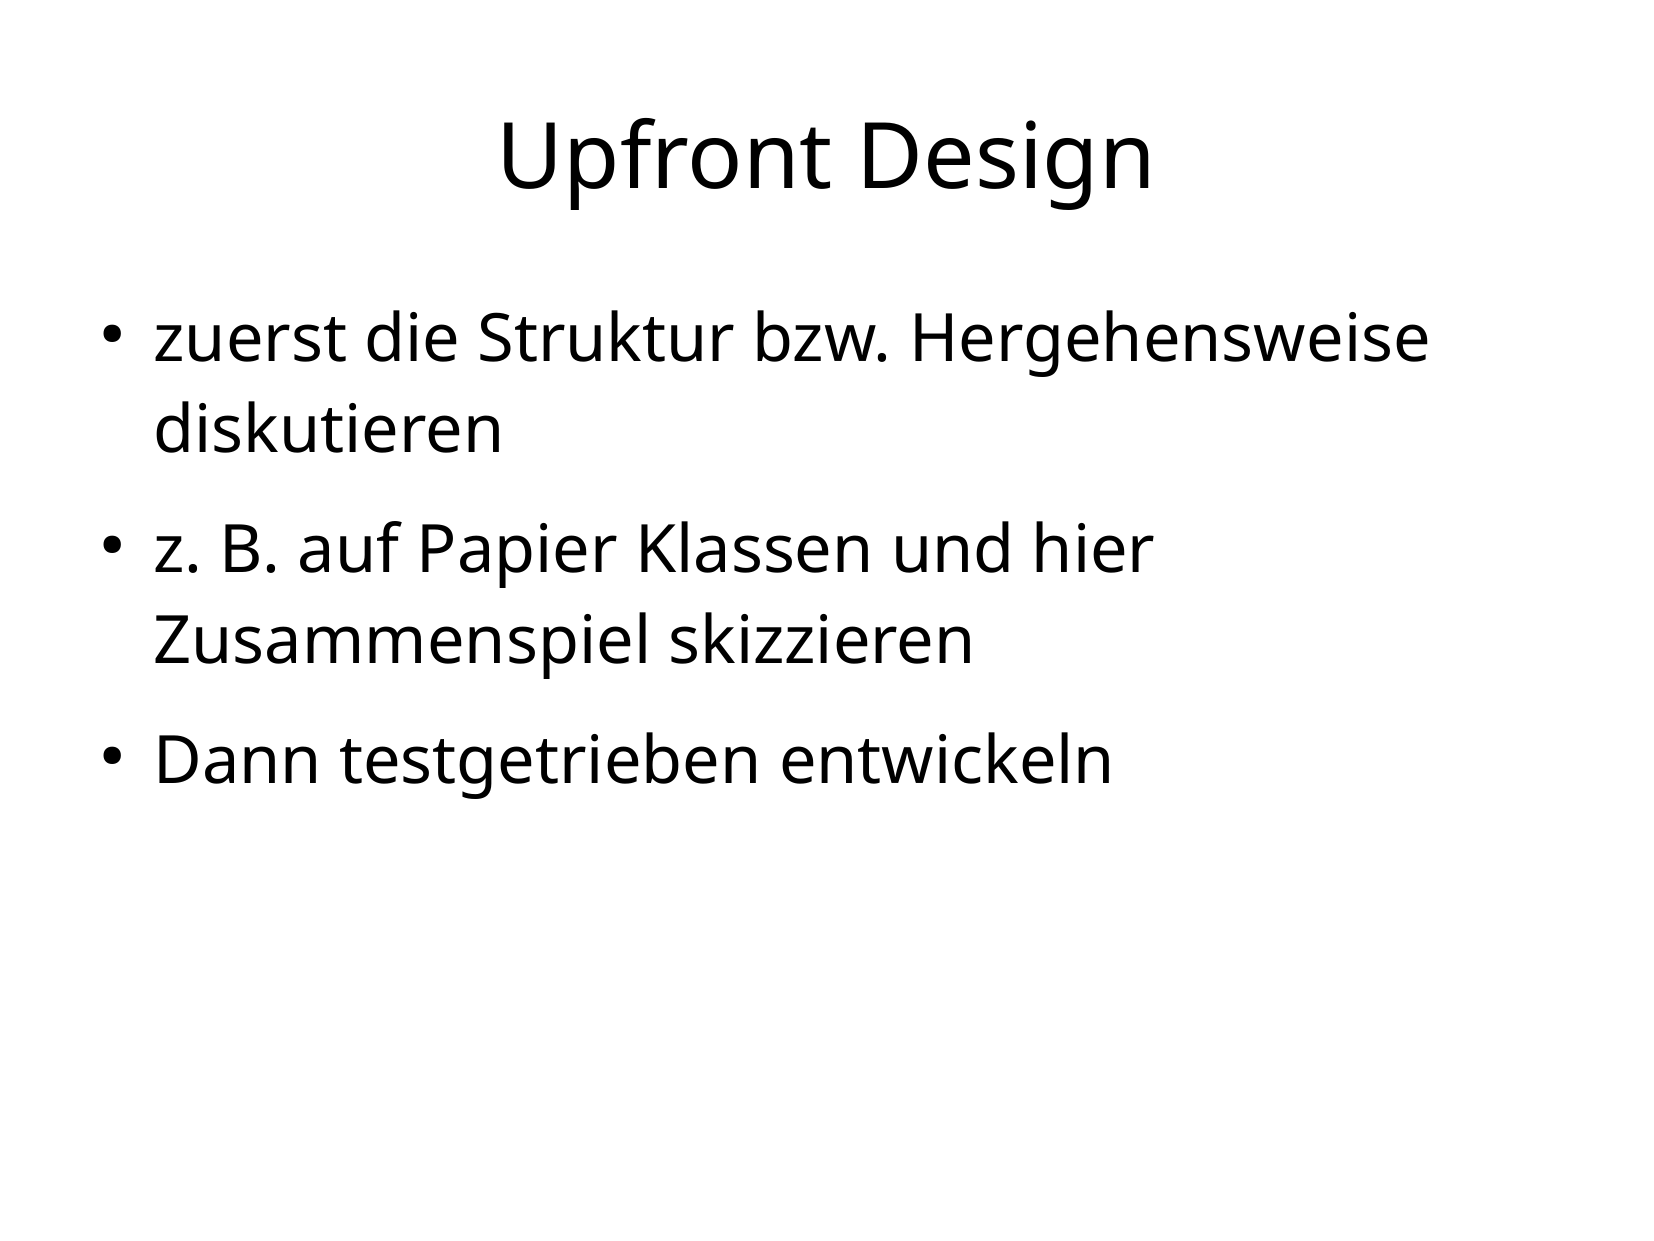

# Upfront Design
zuerst die Struktur bzw. Hergehensweise diskutieren
z. B. auf Papier Klassen und hier Zusammenspiel skizzieren
Dann testgetrieben entwickeln